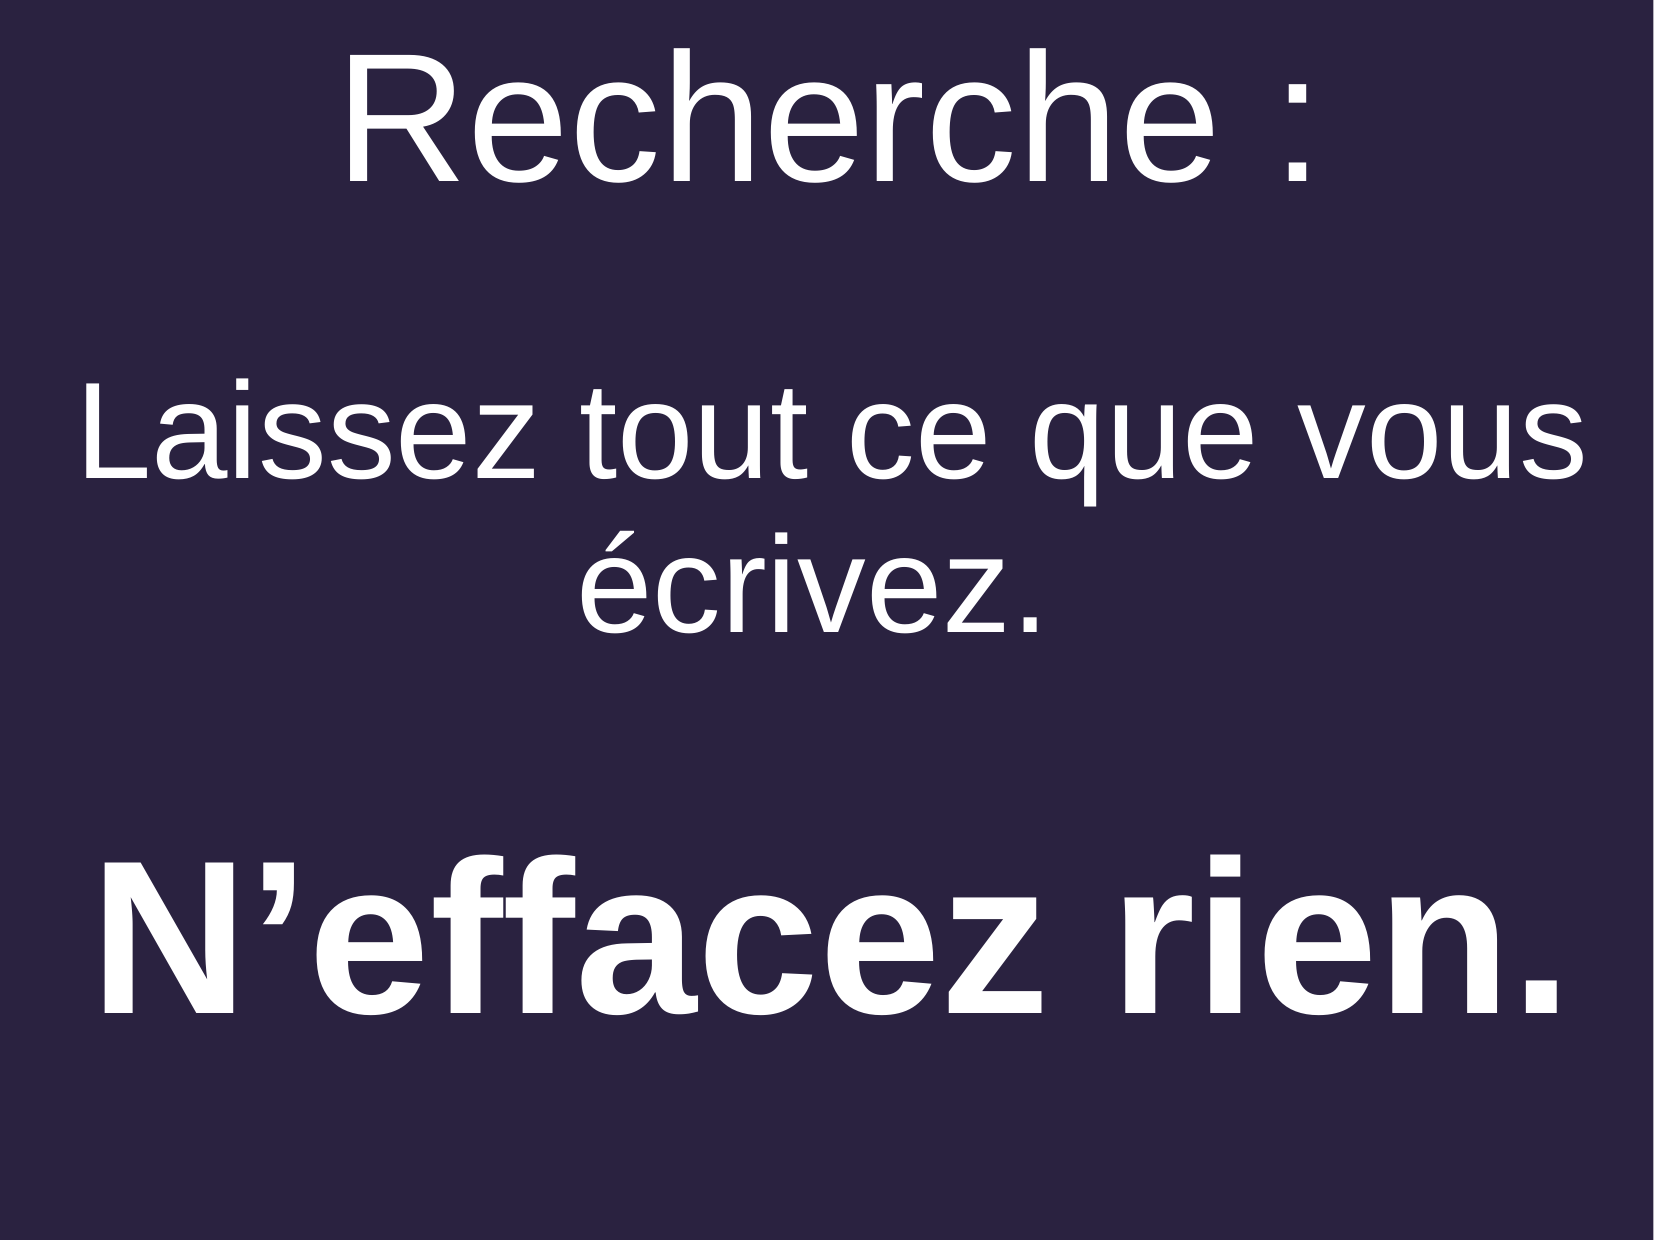

# Recherche :
Laissez tout ce que vous écrivez.
N’effacez rien.